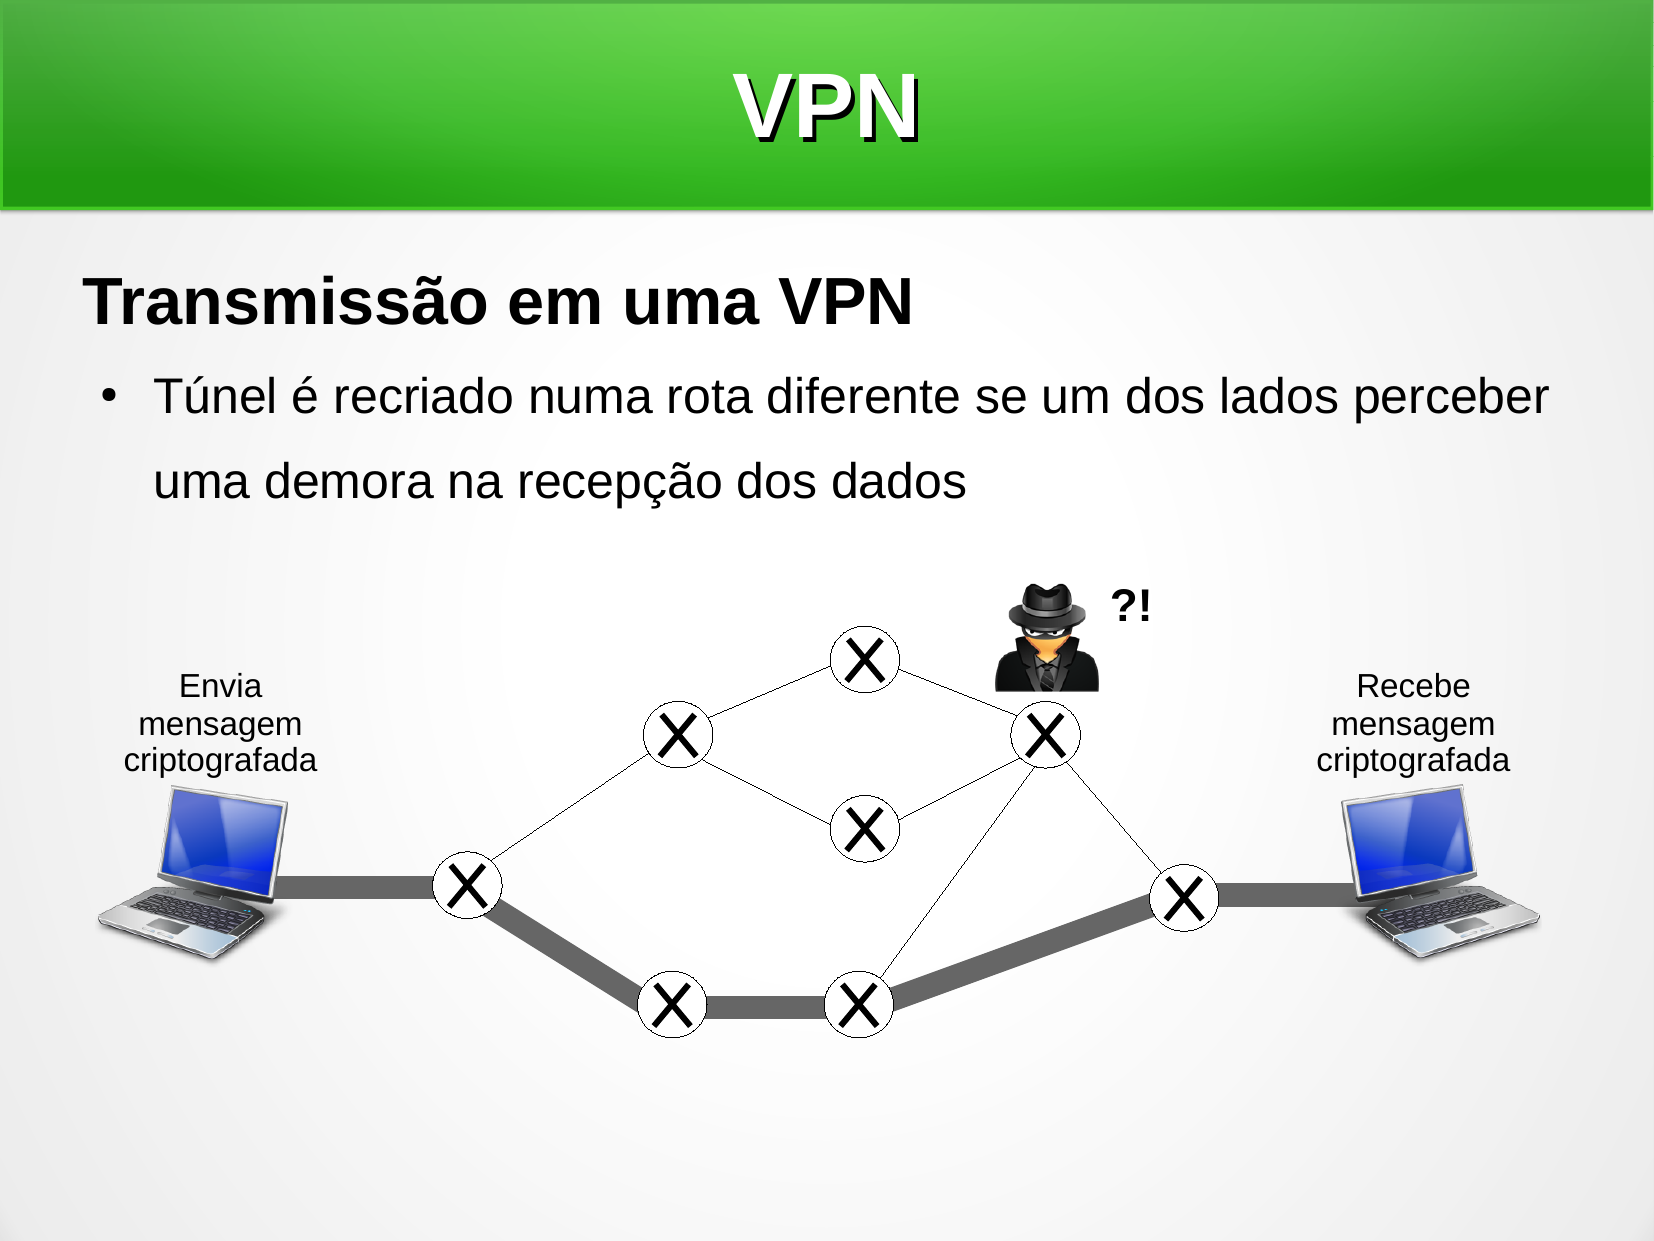

# VPN
Transmissão em uma VPN
Túnel é recriado numa rota diferente se um dos lados perceber
uma demora na recepção dos dados
?!
Envia mensagem criptografada
Recebe mensagem criptografada